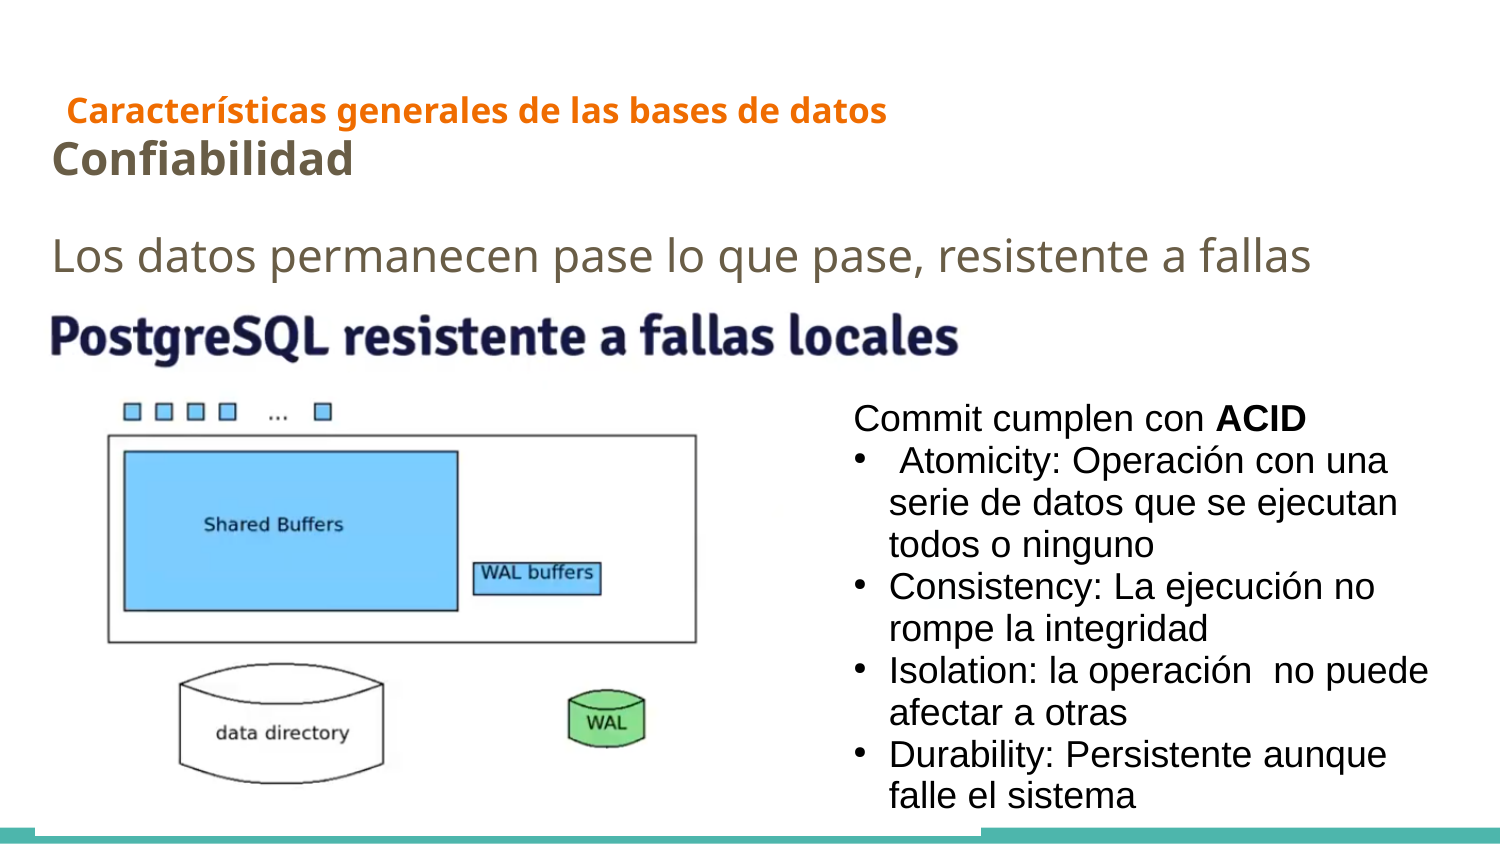

# Características generales de las bases de datos
Confiabilidad
Los datos permanecen pase lo que pase, resistente a fallas
Commit cumplen con ACID
 Atomicity: Operación con una serie de datos que se ejecutan todos o ninguno
Consistency: La ejecución no rompe la integridad
Isolation: la operación no puede afectar a otras
Durability: Persistente aunque falle el sistema